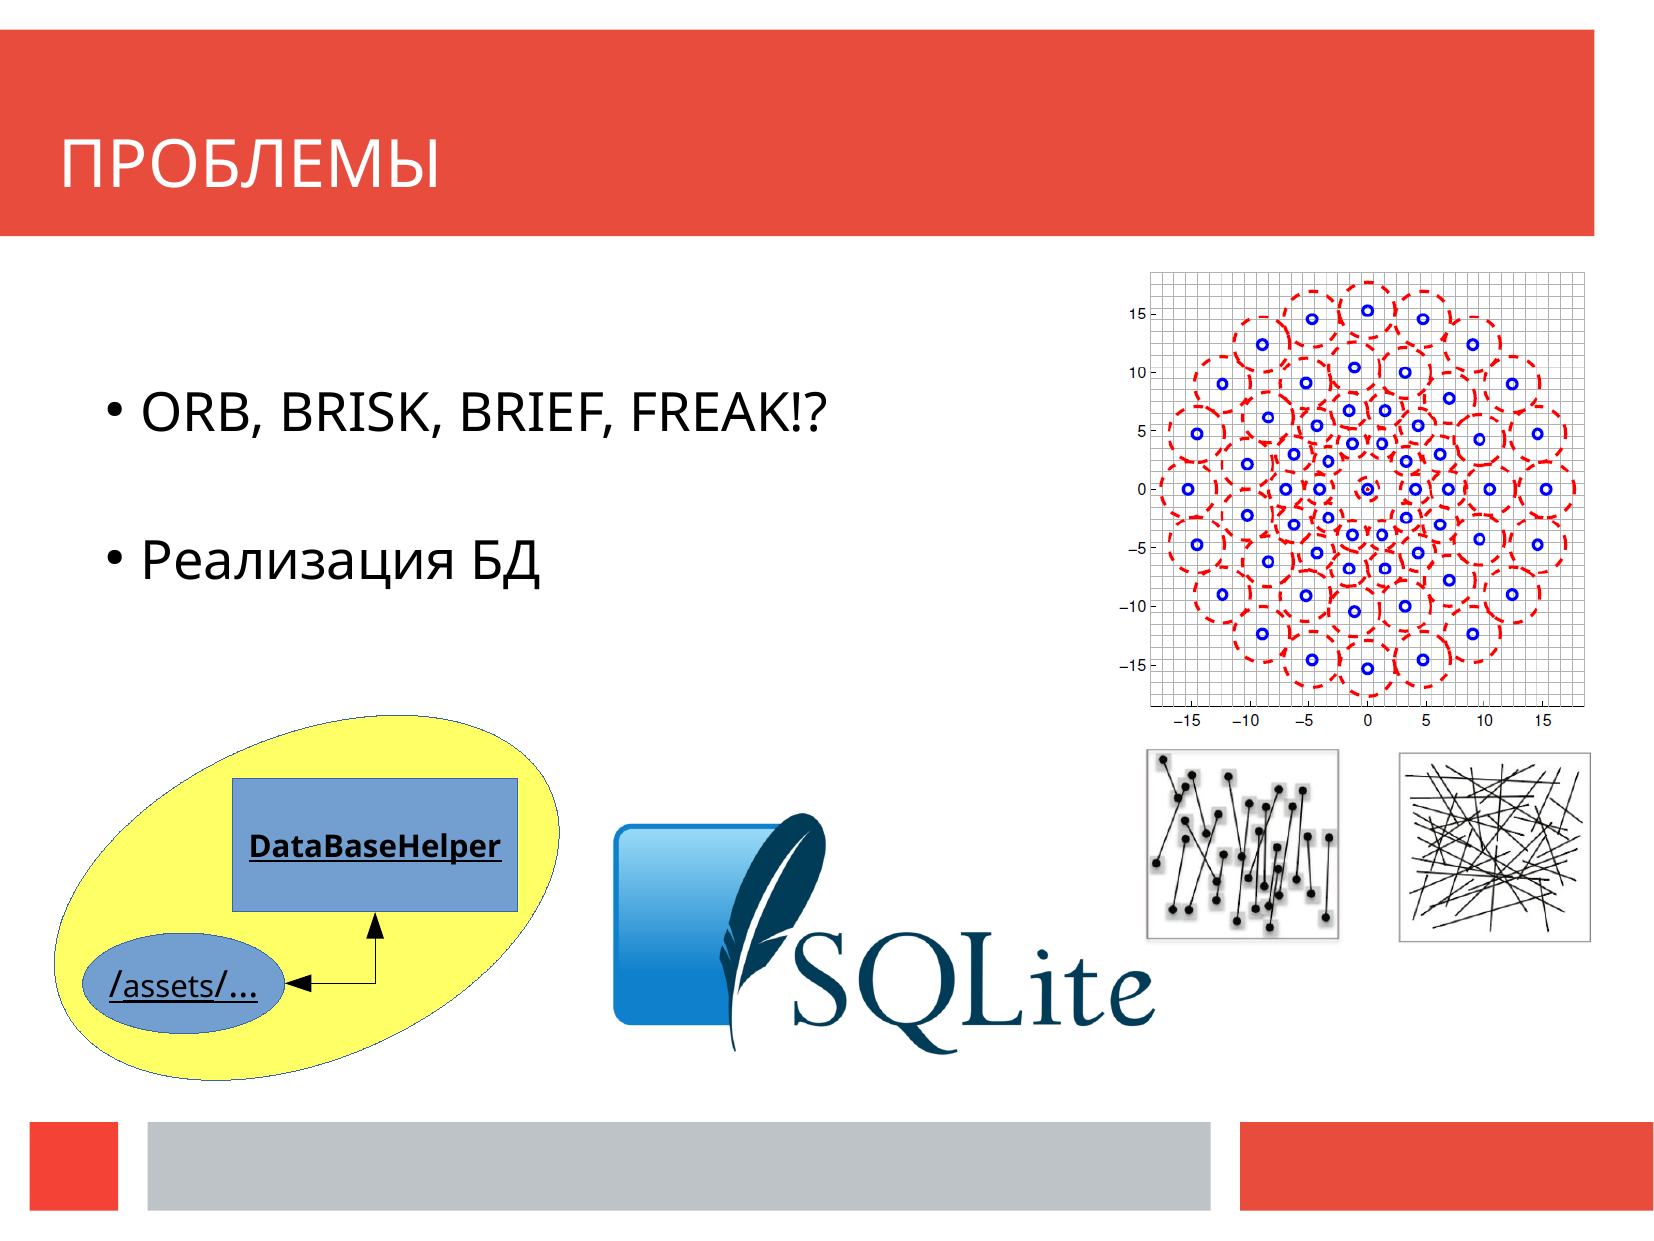

# ПРОБЛЕМЫ
ORB, BRISK, BRIEF, FREAK!?
Реализация БД
DataBaseHelper
/assets/...